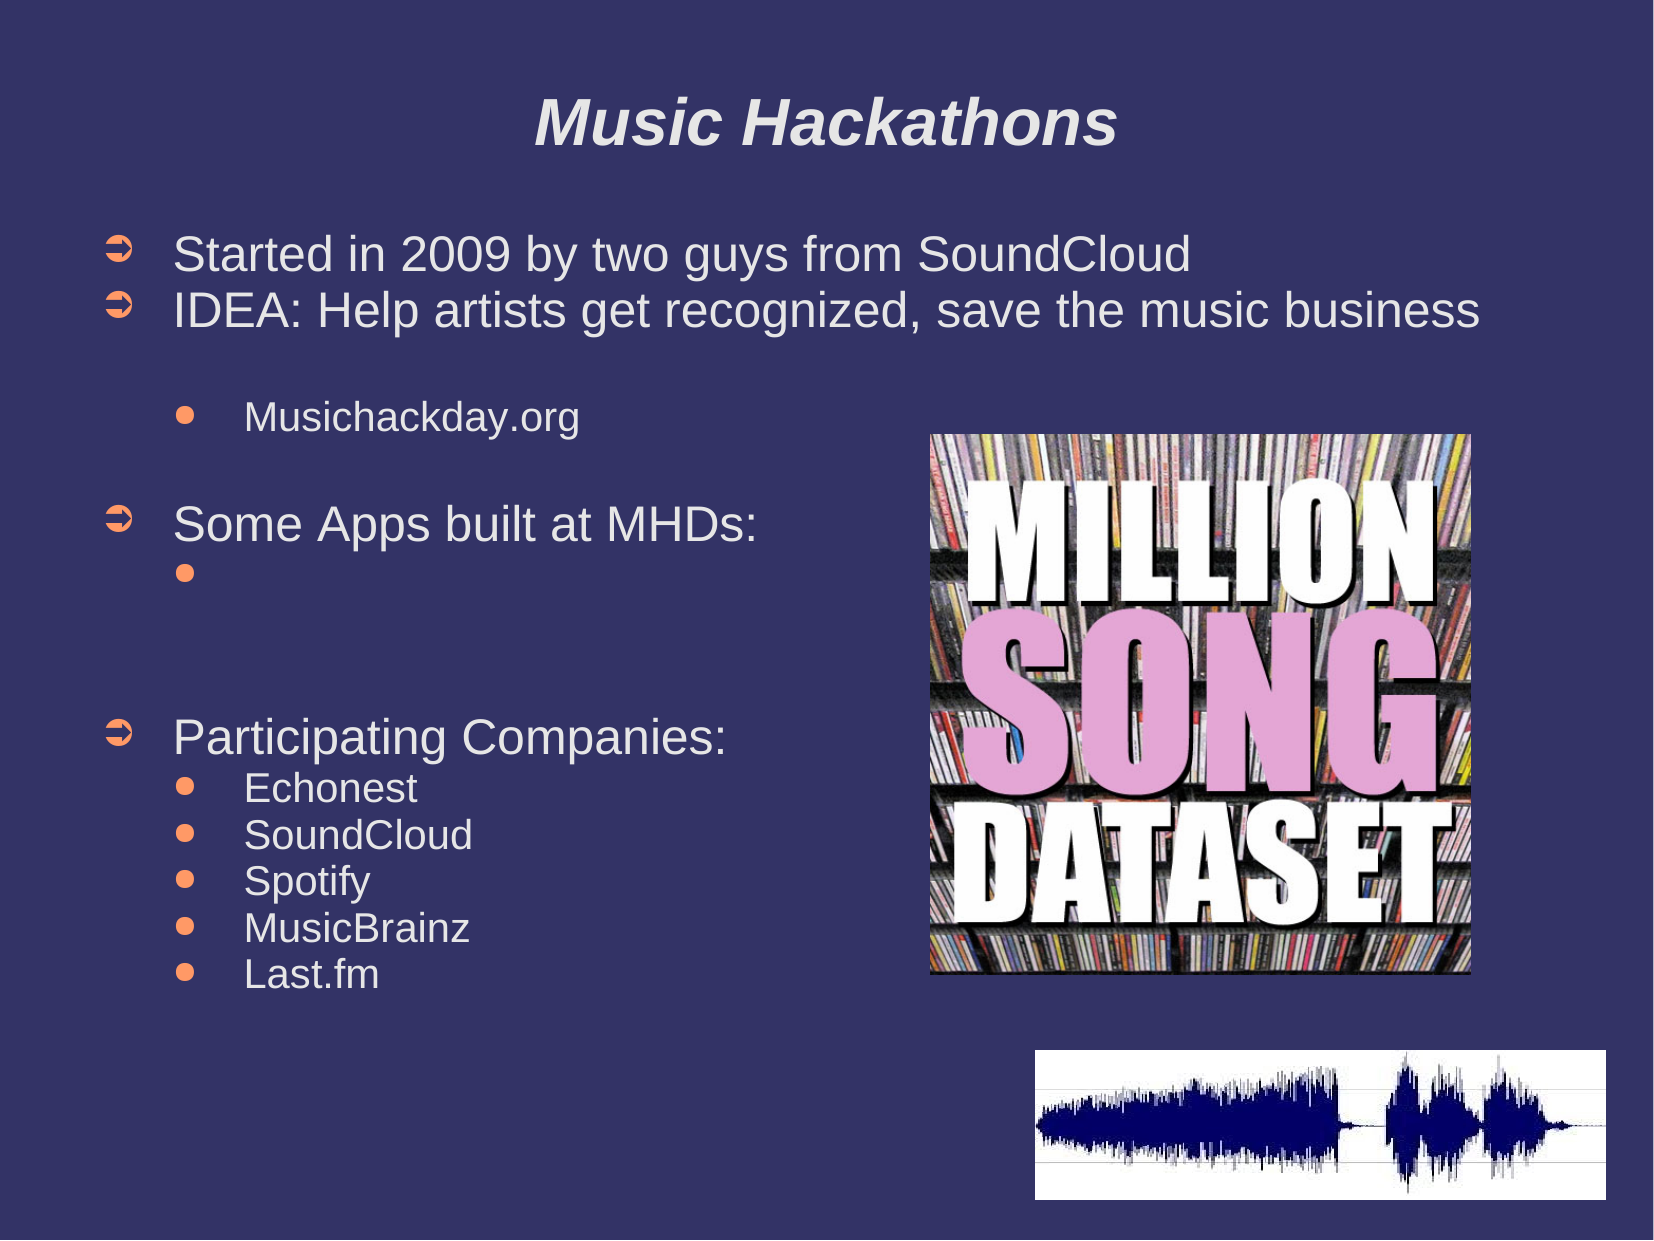

# Music Hackathons
Started in 2009 by two guys from SoundCloud
IDEA: Help artists get recognized, save the music business
Musichackday.org
Some Apps built at MHDs:
Participating Companies:
Echonest
SoundCloud
Spotify
MusicBrainz
Last.fm